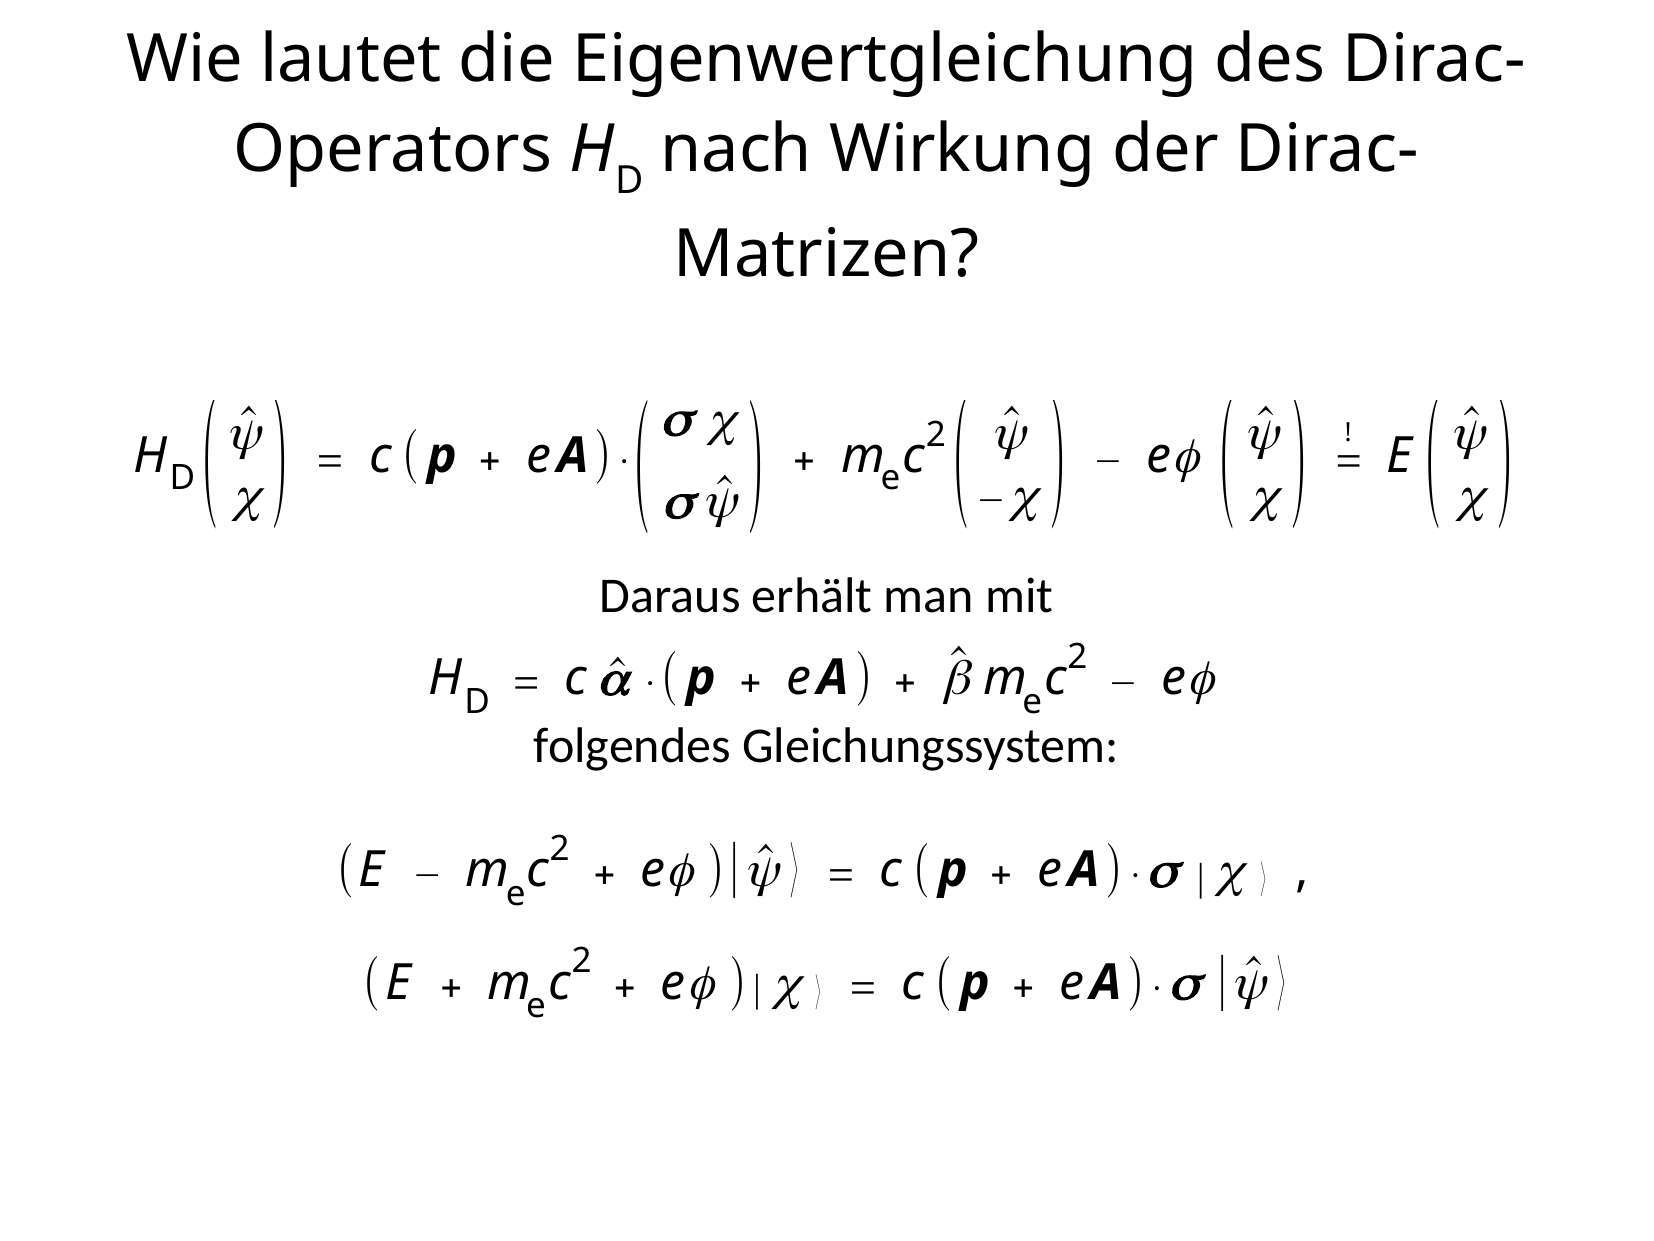

# Wie lautet die Eigenwertgleichung des Dirac-Operators HD nach Wirkung der Dirac-Matrizen?
Daraus erhält man mit
folgendes Gleichungssystem: